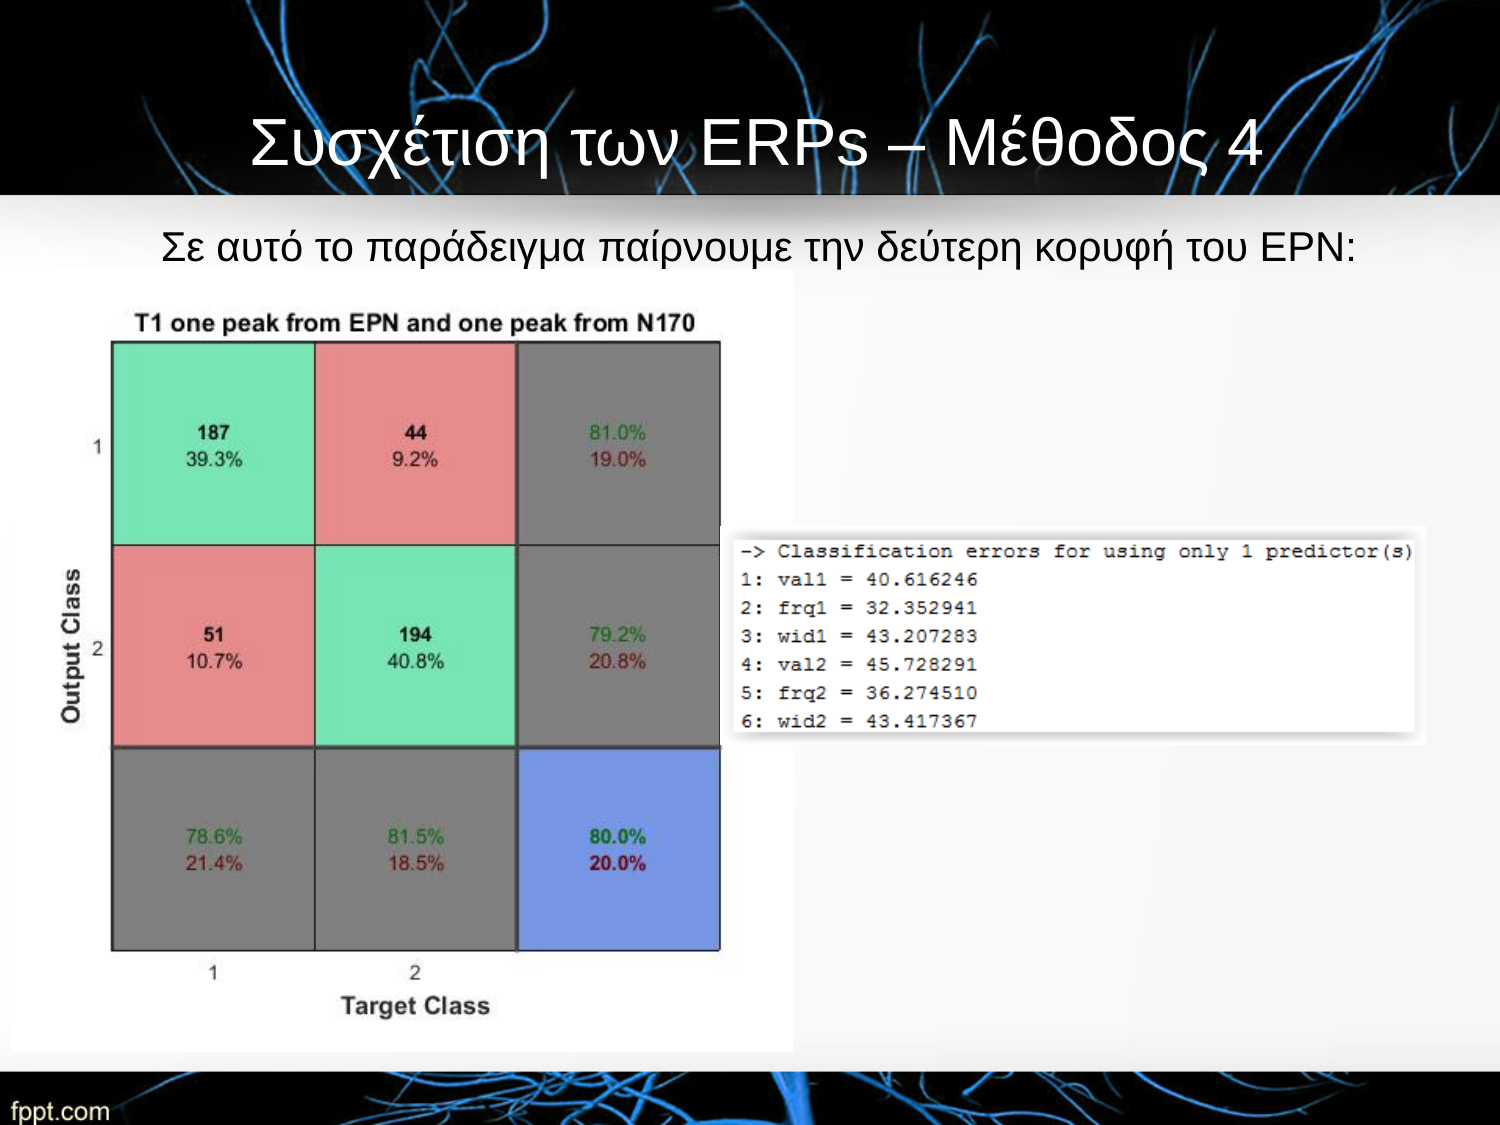

# Συσχέτιση των ΕRPs – Μέθοδος 4
Σε αυτό το παράδειγμα παίρνουμε την δεύτερη κορυφή του EPN: